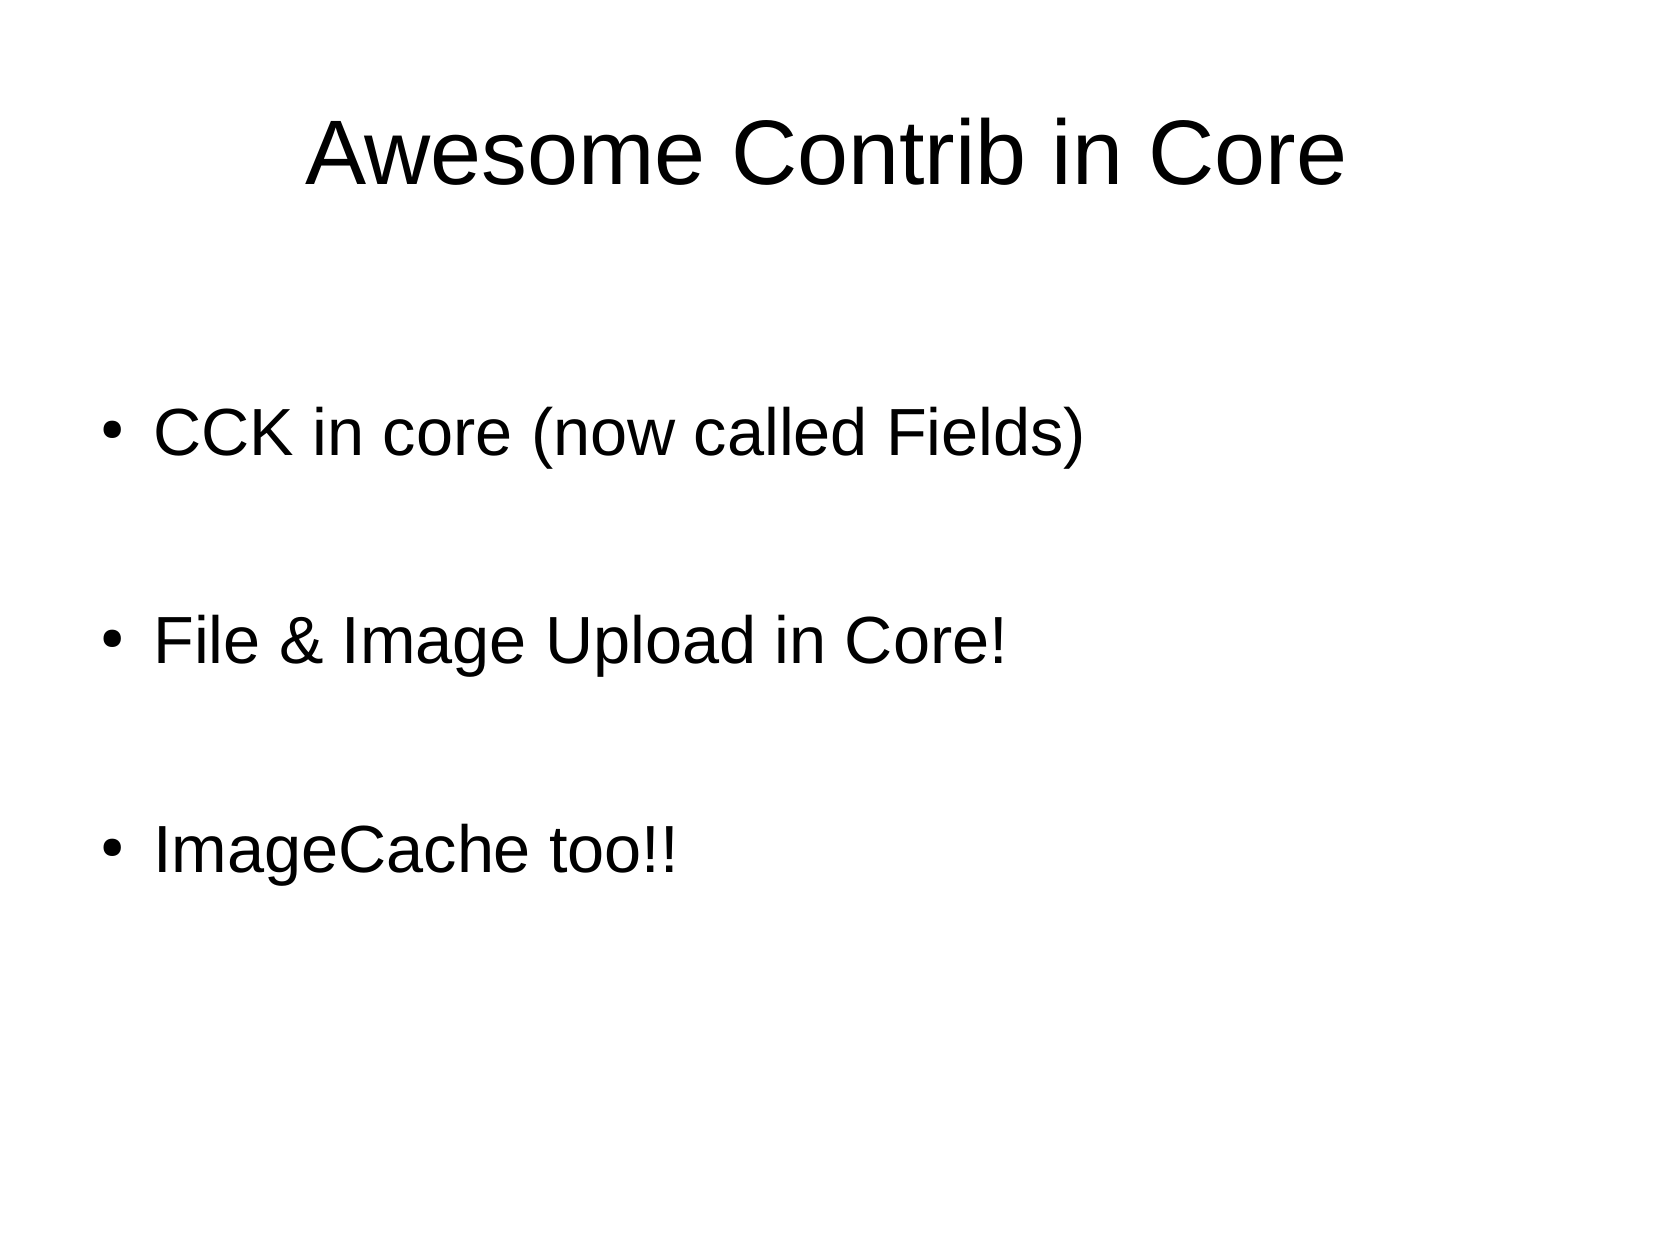

# Awesome Contrib in Core
CCK in core (now called Fields)
File & Image Upload in Core!
ImageCache too!!